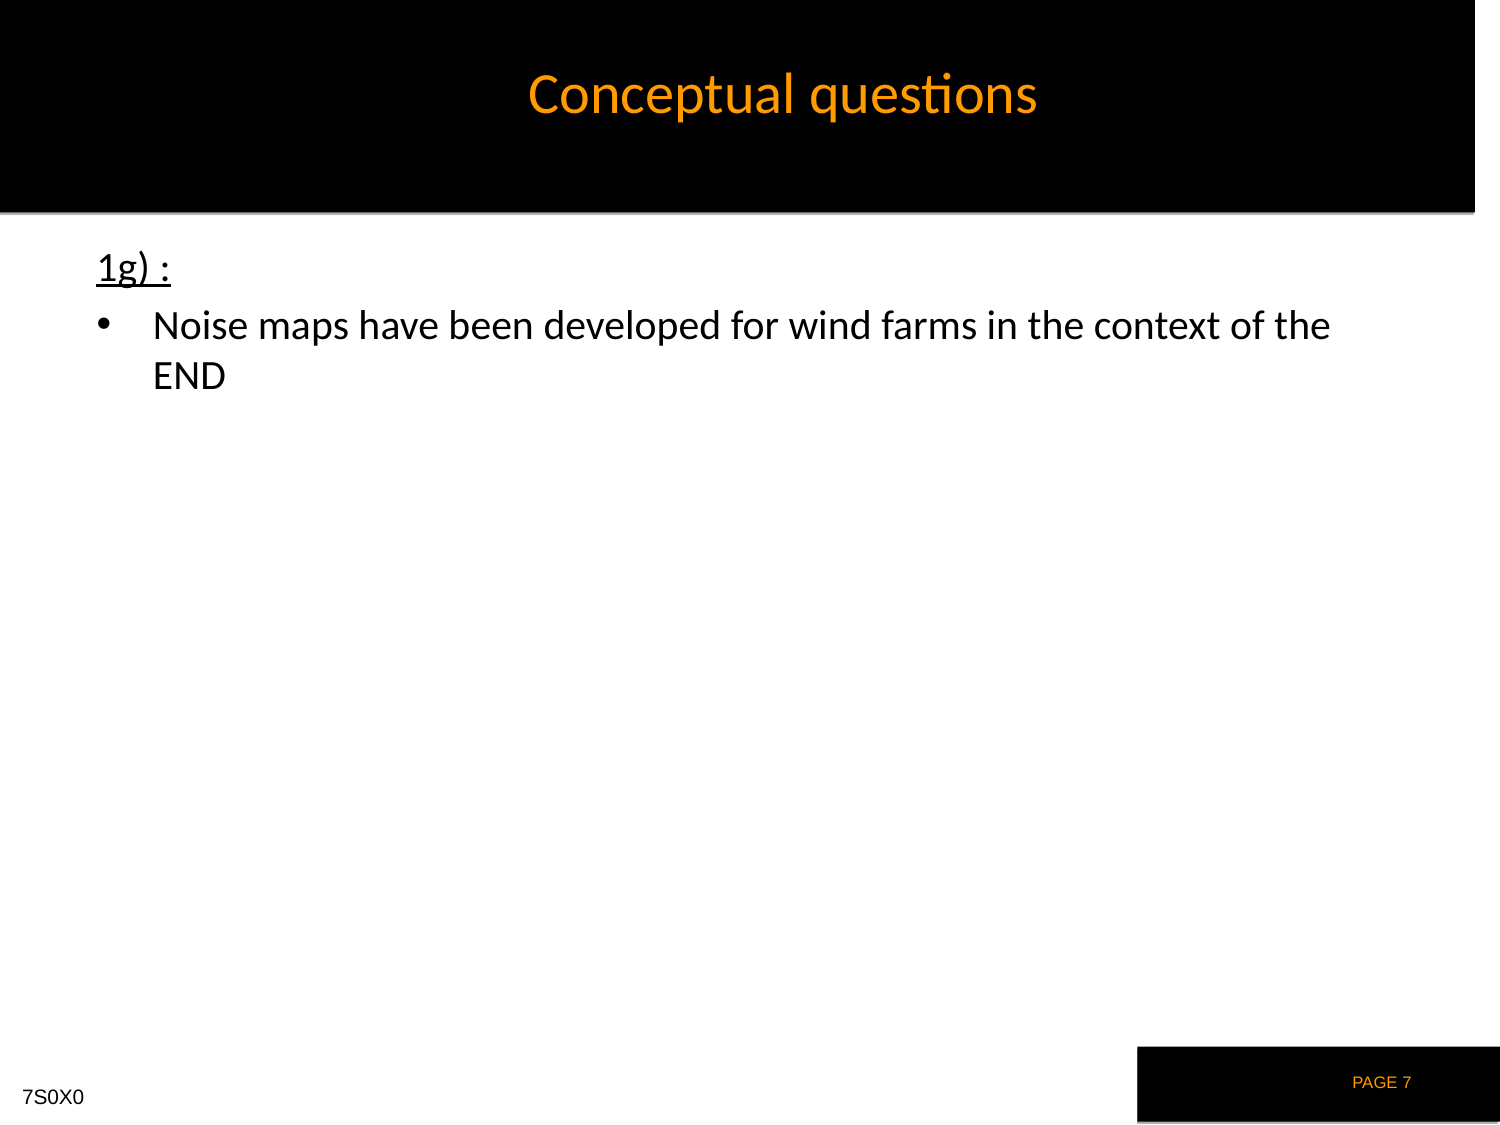

#
Conceptual questions
1g) :
Noise maps have been developed for wind farms in the context of the END
PAGE 7
2017/02/09
PAGE
7S0X0